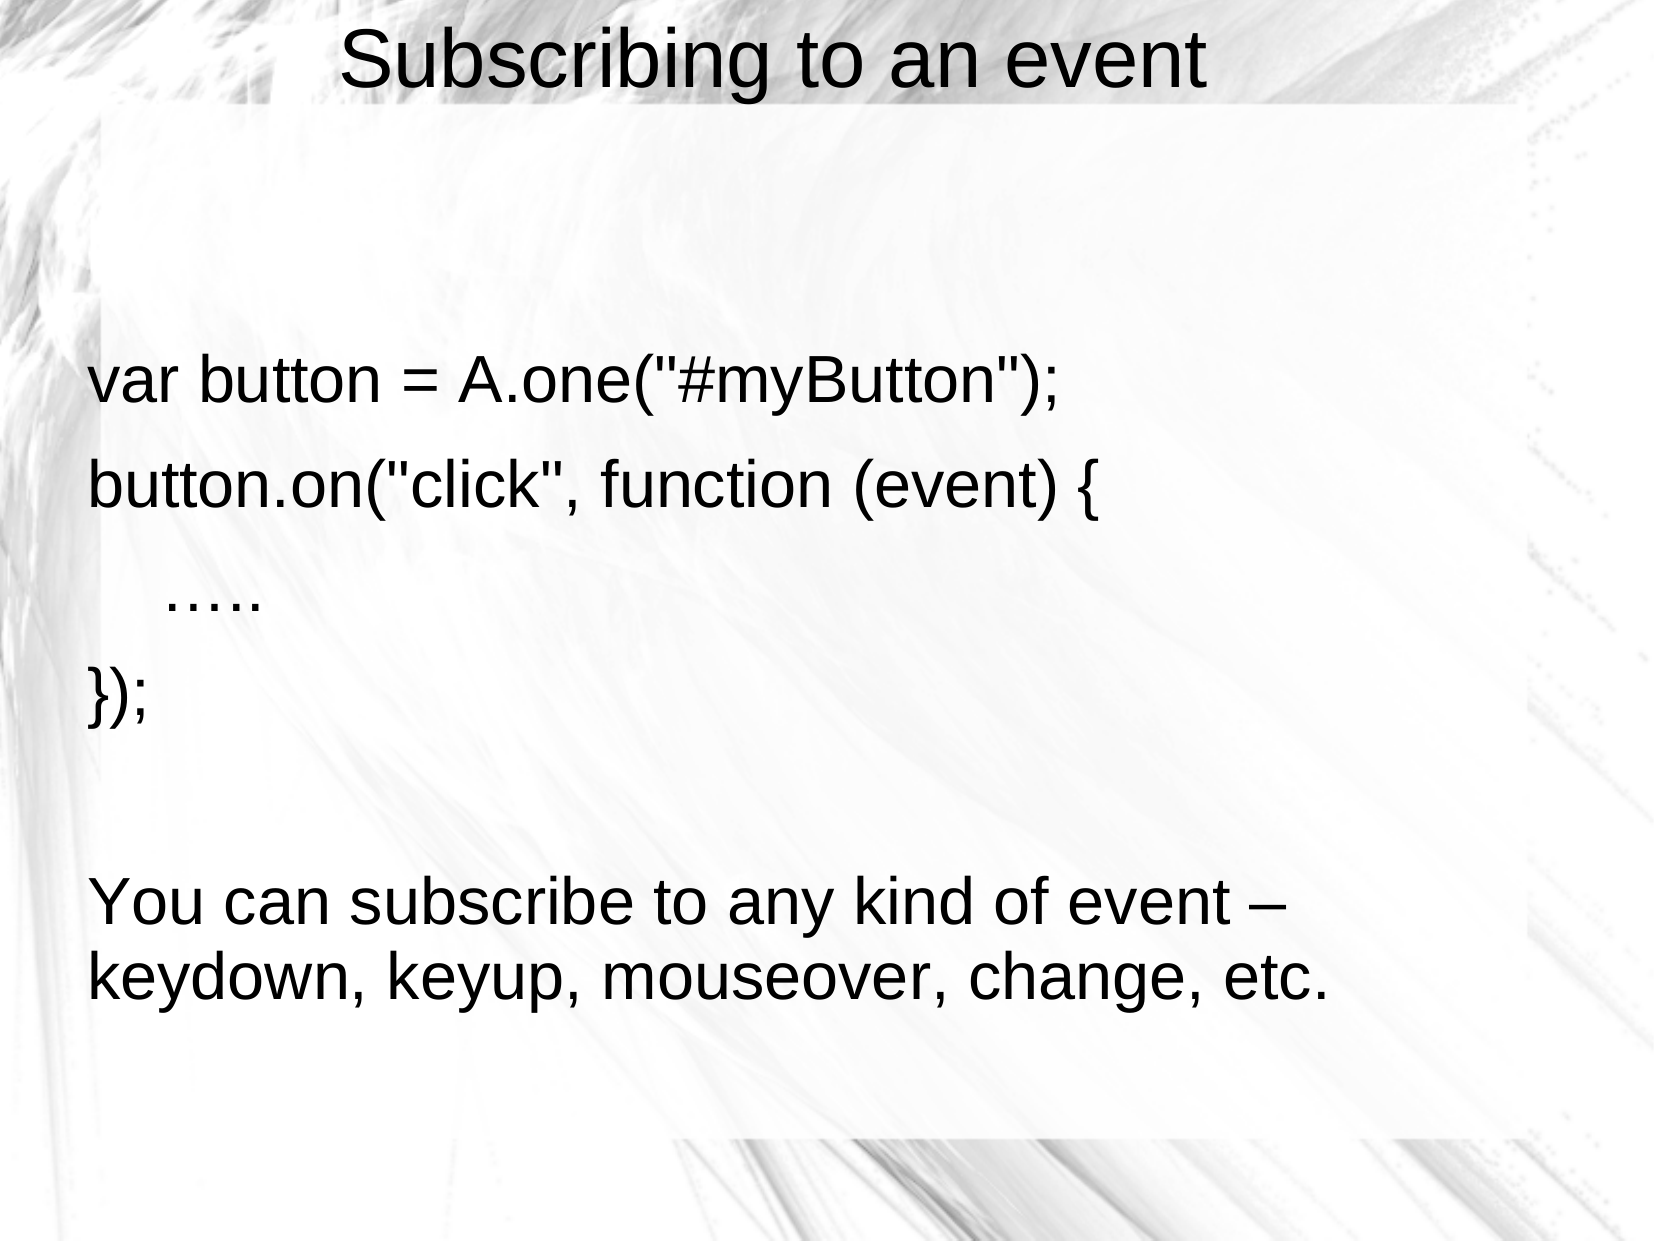

# Subscribing to an event
var button = A.one("#myButton");
button.on("click", function (event) {
 …..
});
You can subscribe to any kind of event – keydown, keyup, mouseover, change, etc.